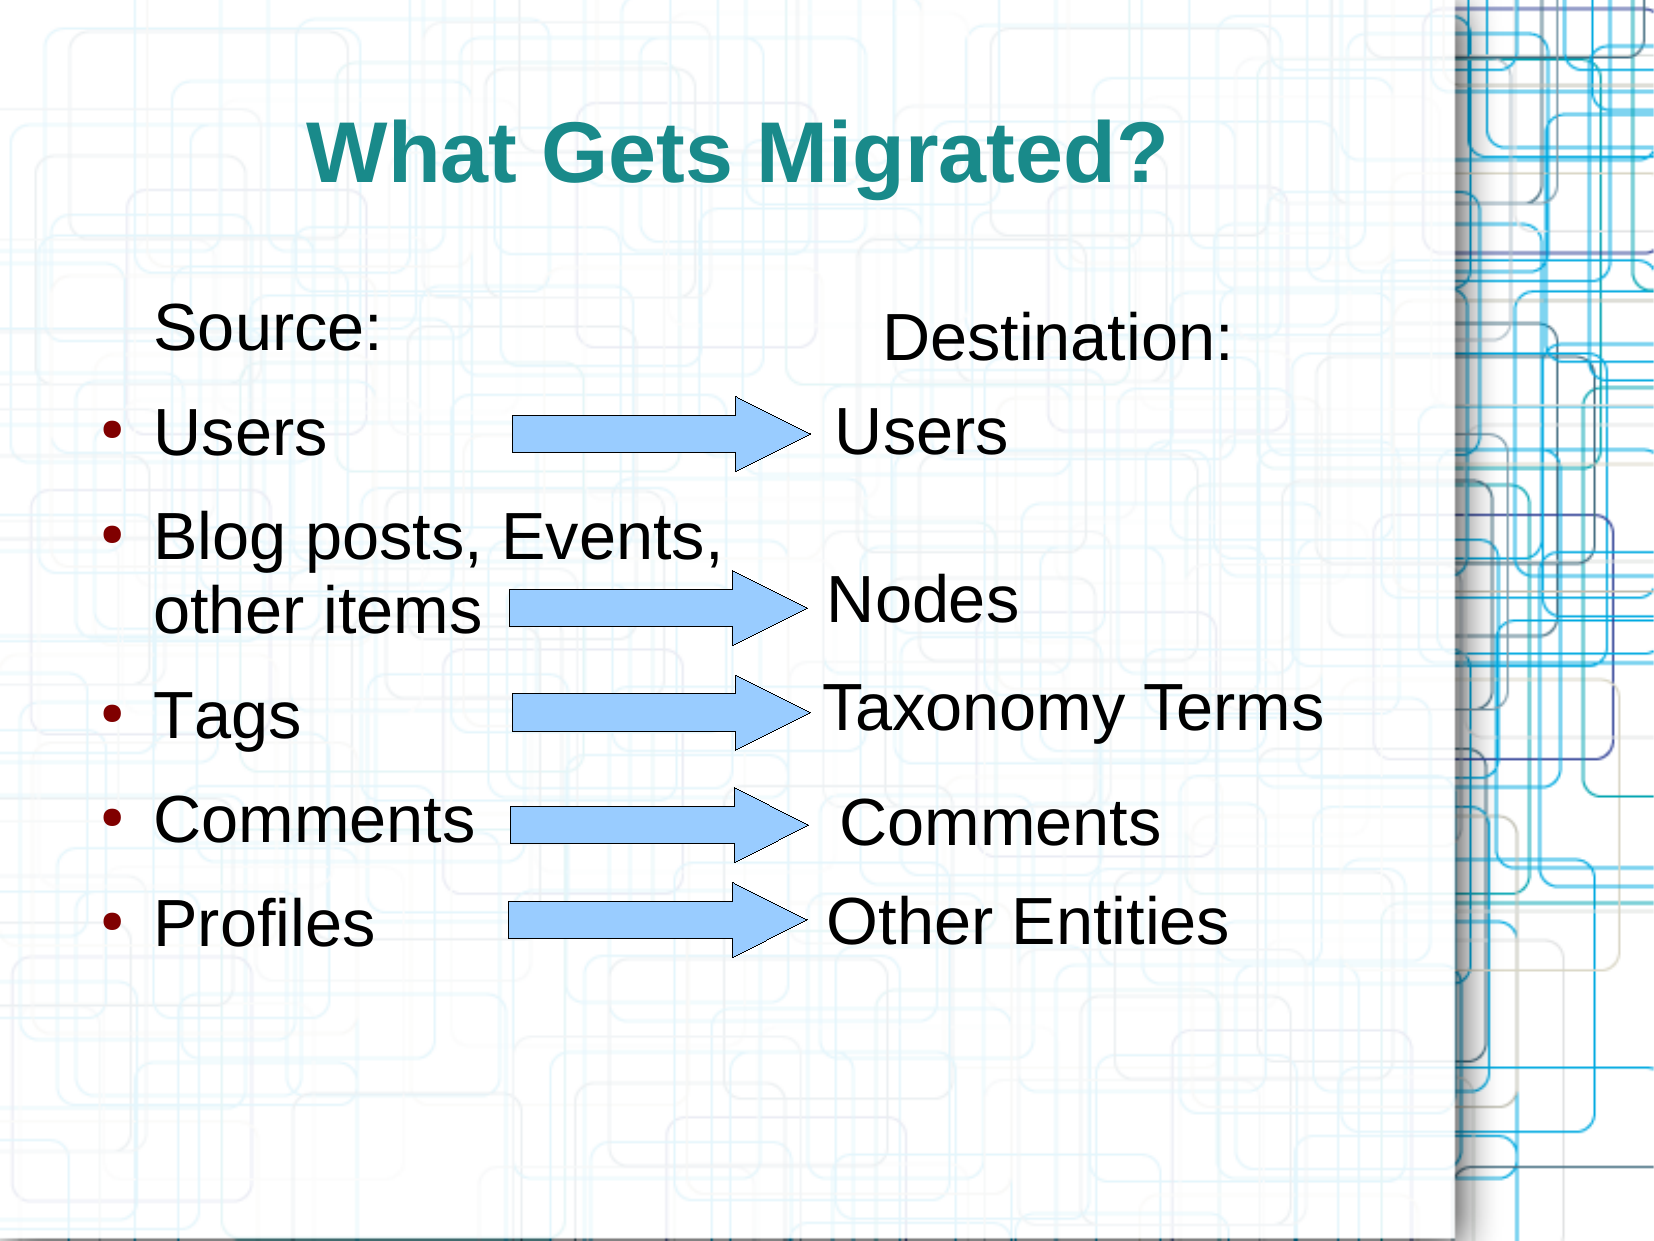

# What Gets Migrated?
Source:
Users
Blog posts, Events, other items
Tags
Comments
Profiles
Destination:
Users
Nodes
Taxonomy Terms
Comments
Other Entities